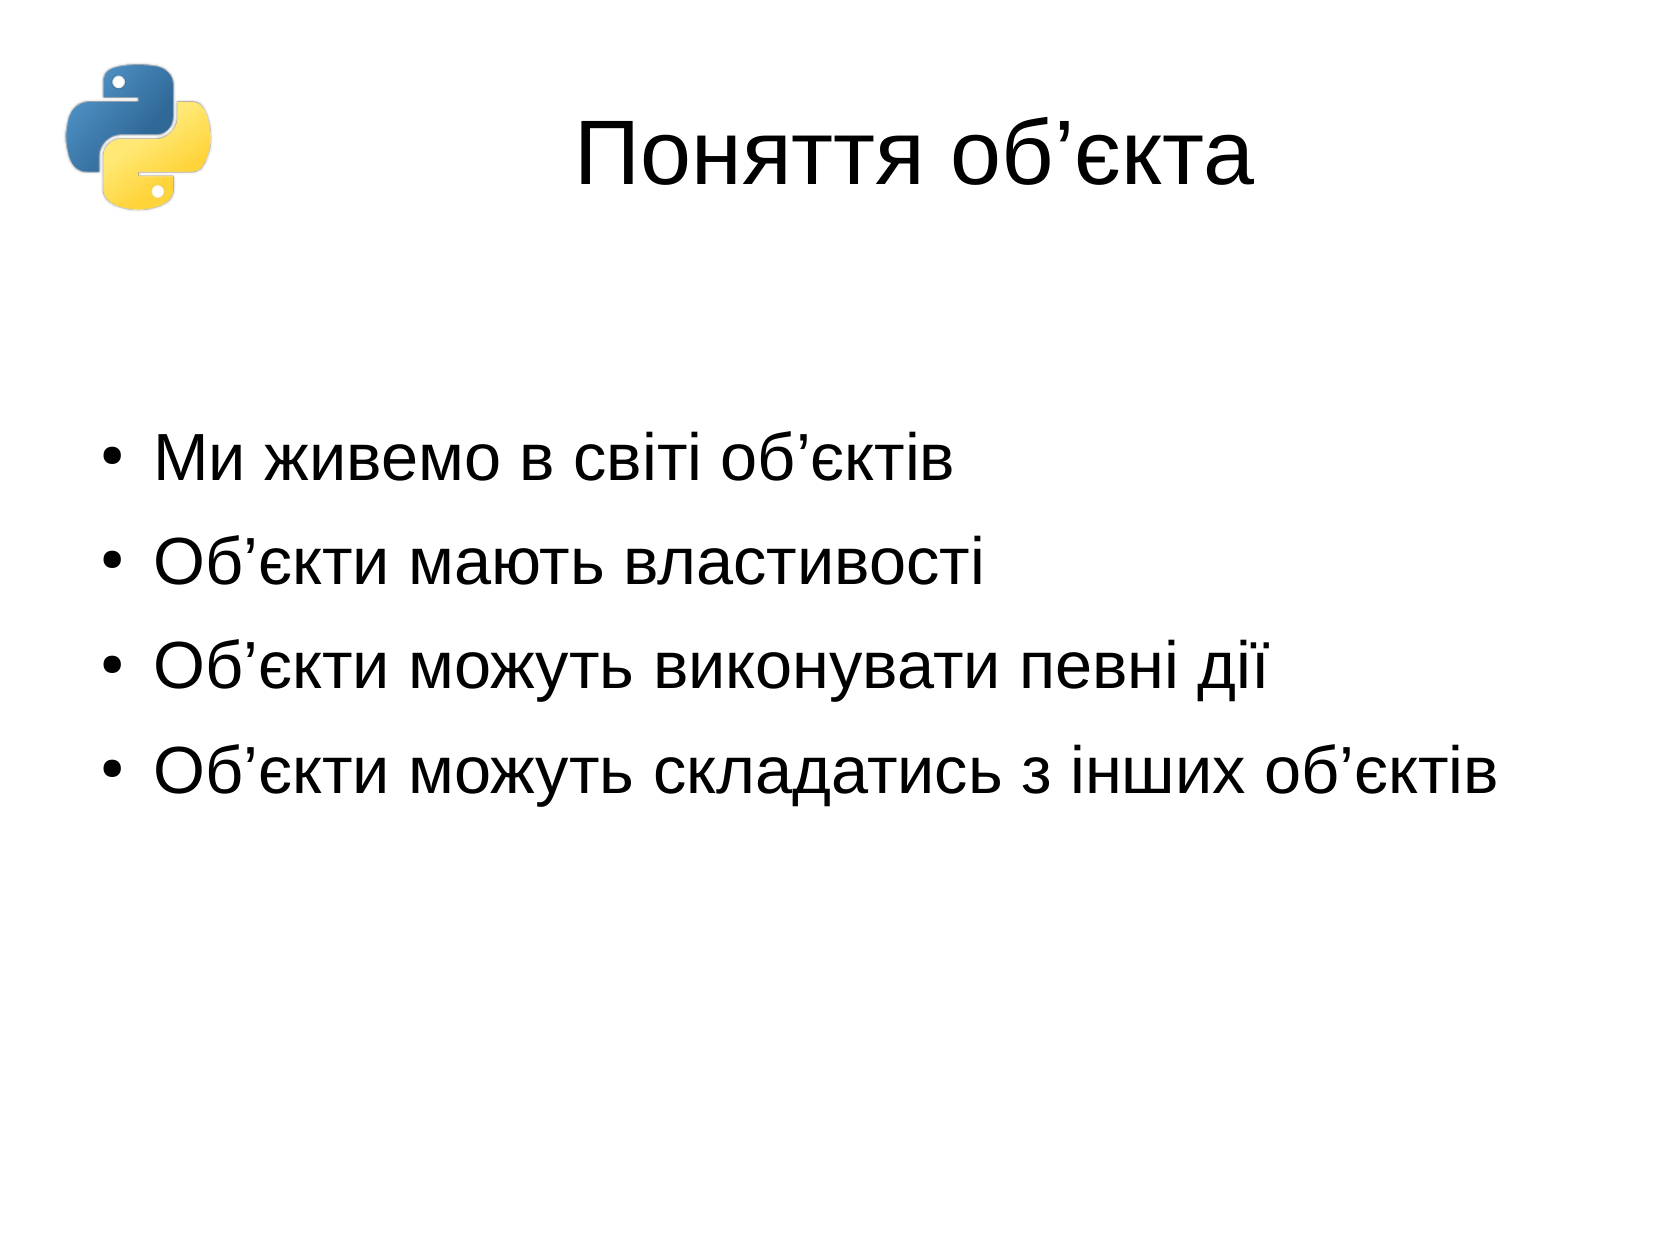

# Поняття об’єкта
Ми живемо в світі об’єктів
Об’єкти мають властивості
Об’єкти можуть виконувати певні дії
Об’єкти можуть складатись з інших об’єктів